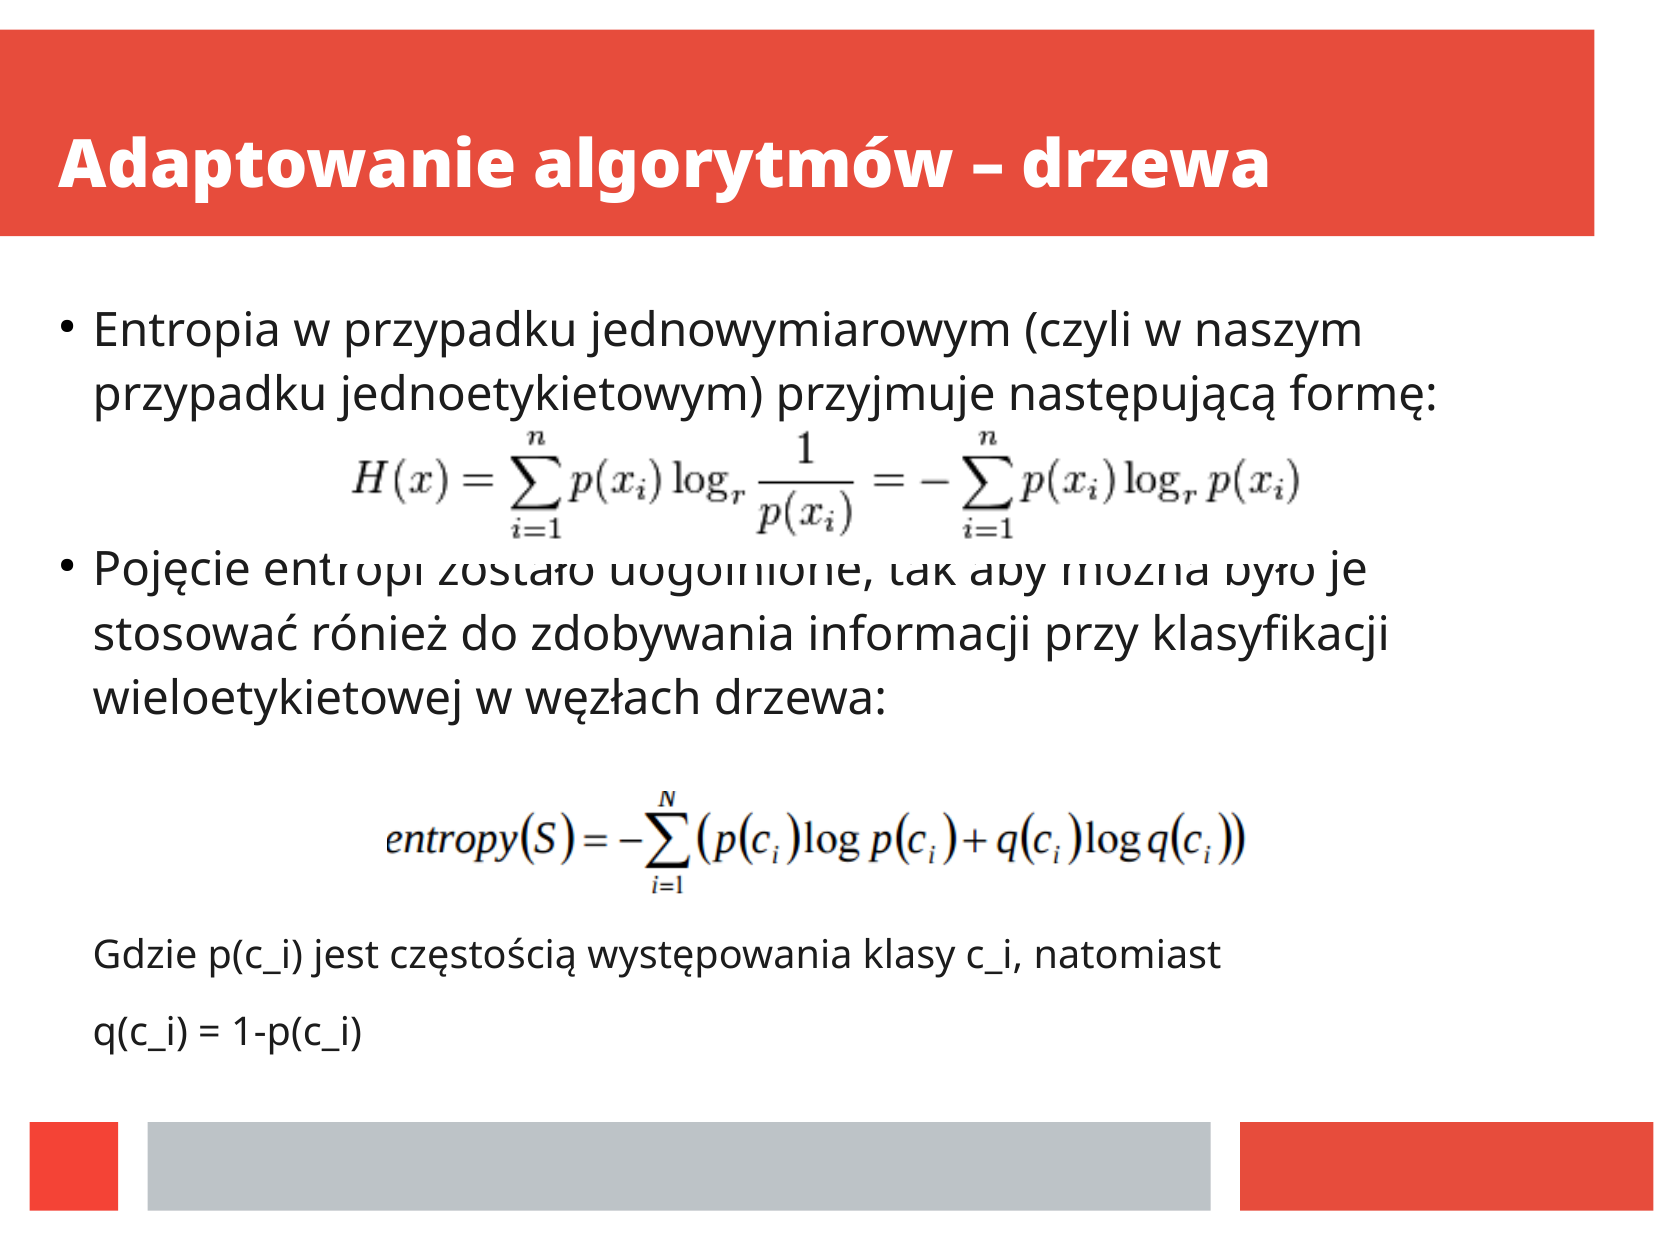

# Adaptowanie algorytmów – drzewa
Entropia w przypadku jednowymiarowym (czyli w naszym przypadku jednoetykietowym) przyjmuje następującą formę:
Pojęcie entropi zostało uogólnione, tak aby można było je stosować rónież do zdobywania informacji przy klasyfikacji wieloetykietowej w węzłach drzewa:
Gdzie p(c_i) jest częstością występowania klasy c_i, natomiast
q(c_i) = 1-p(c_i)